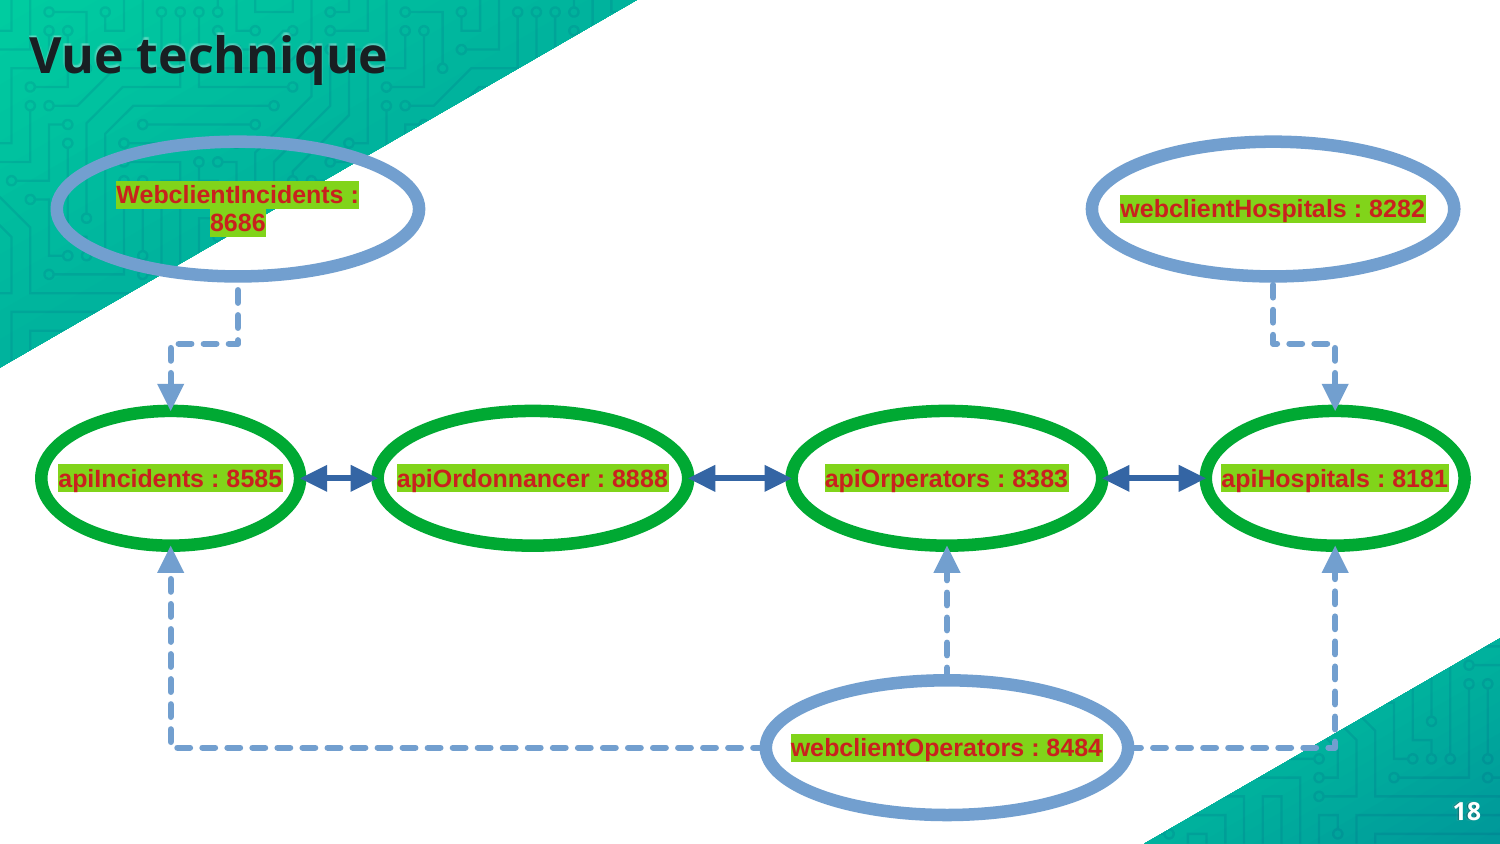

# Vue technique
WebclientIncidents :
8686
webclientHospitals : 8282
apiIncidents : 8585
apiOrdonnancer : 8888
apiOrperators : 8383
apiHospitals : 8181
webclientOperators : 8484